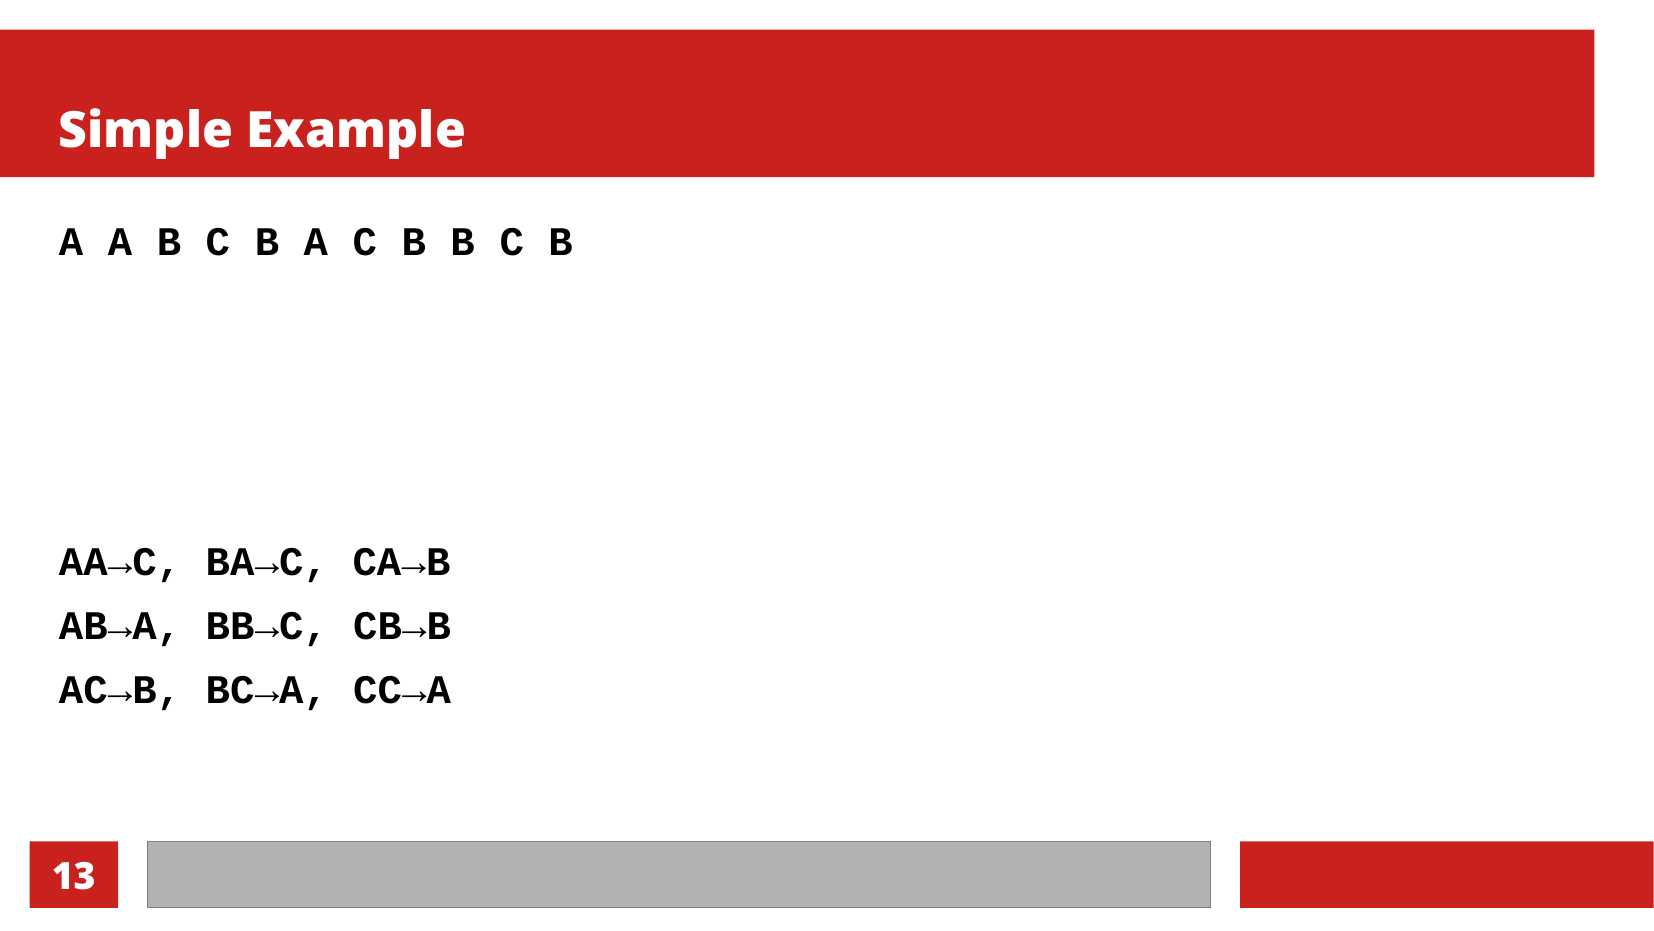

# Simple Example
A A B C B A C B B C B
AA→C, BA→C, CA→B
AB→A, BB→C, CB→B
AC→B, BC→A, CC→A
13